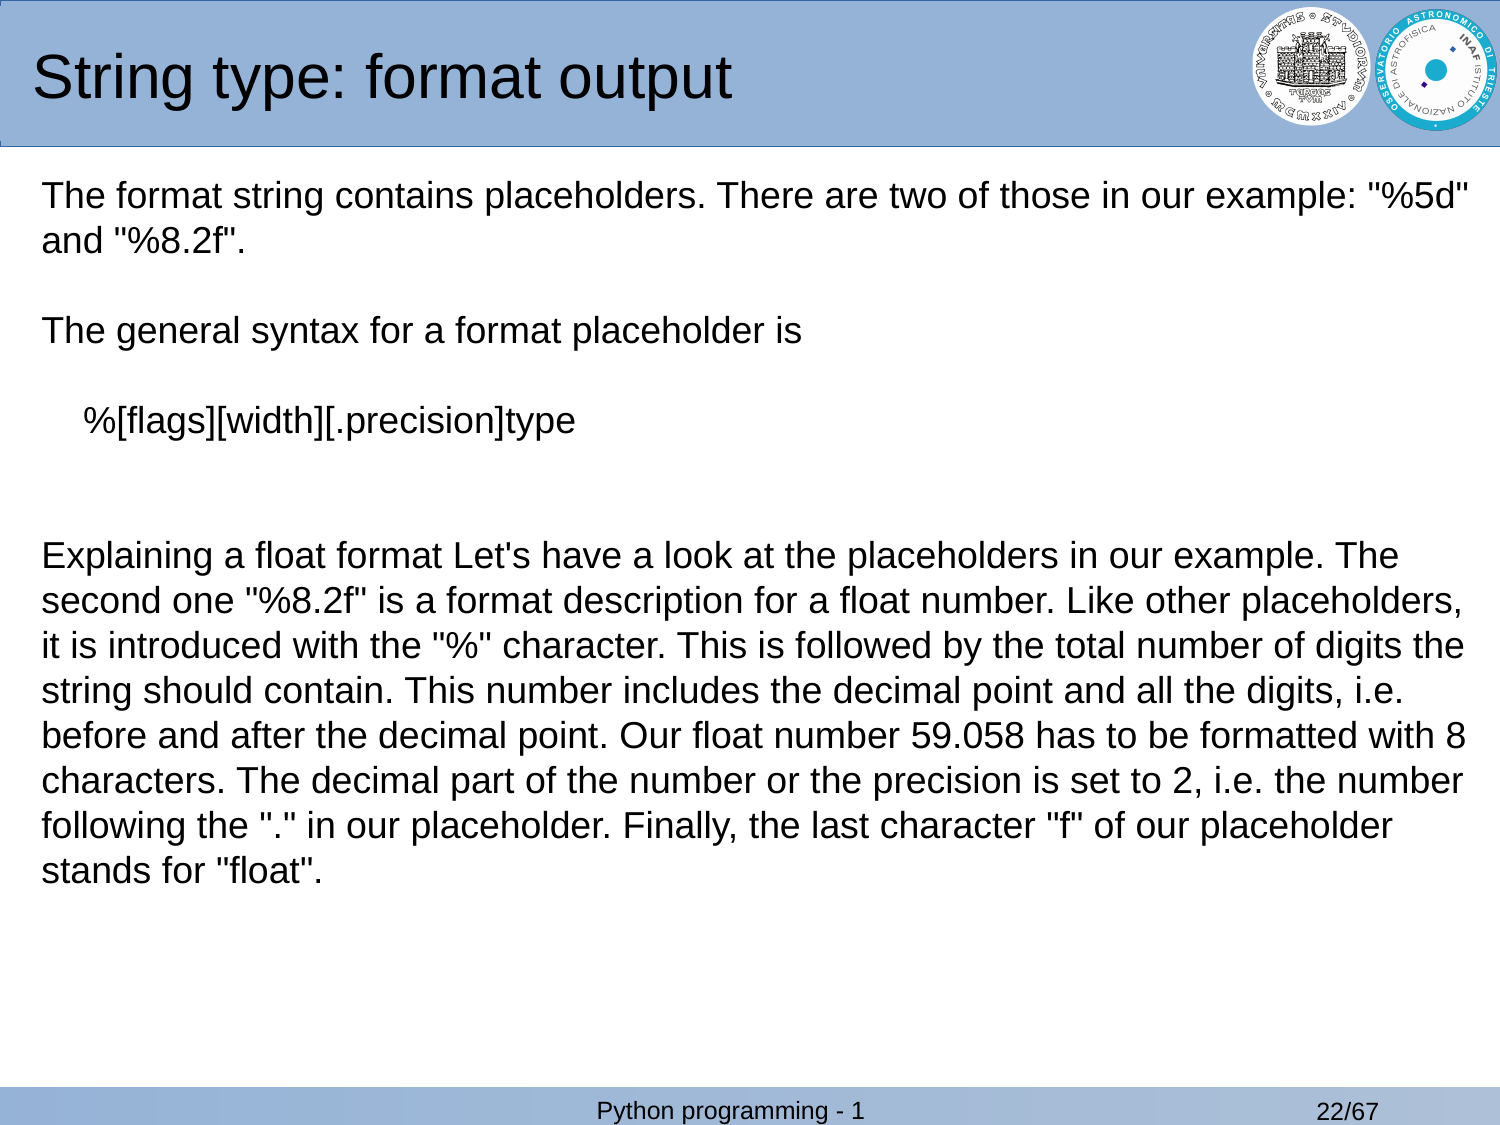

String type: format output
# The format string contains placeholders. There are two of those in our example: "%5d" and "%8.2f".
The general syntax for a format placeholder is
 %[flags][width][.precision]type
Explaining a float format Let's have a look at the placeholders in our example. The second one "%8.2f" is a format description for a float number. Like other placeholders, it is introduced with the "%" character. This is followed by the total number of digits the string should contain. This number includes the decimal point and all the digits, i.e. before and after the decimal point. Our float number 59.058 has to be formatted with 8 characters. The decimal part of the number or the precision is set to 2, i.e. the number following the "." in our placeholder. Finally, the last character "f" of our placeholder stands for "float".